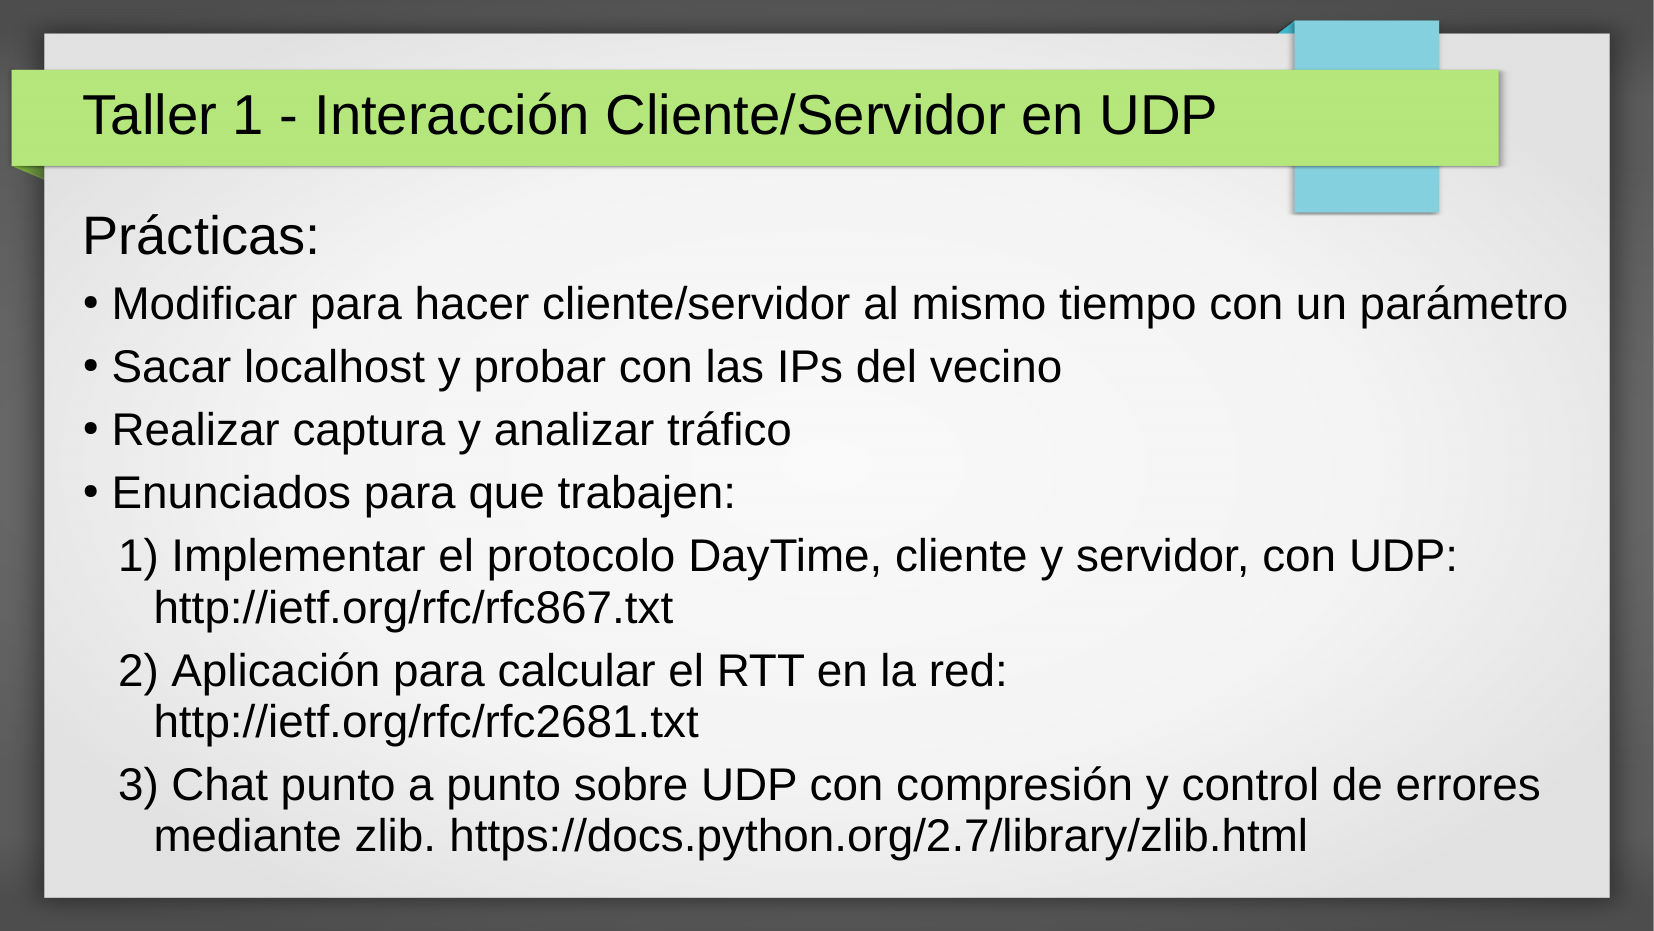

# Taller 1 - Interacción Cliente/Servidor en UDP
Prácticas:
 Modificar para hacer cliente/servidor al mismo tiempo con un parámetro
 Sacar localhost y probar con las IPs del vecino
 Realizar captura y analizar tráfico
 Enunciados para que trabajen:
 Implementar el protocolo DayTime, cliente y servidor, con UDP:http://ietf.org/rfc/rfc867.txt
 Aplicación para calcular el RTT en la red:
http://ietf.org/rfc/rfc2681.txt
 Chat punto a punto sobre UDP con compresión y control de errores mediante zlib. https://docs.python.org/2.7/library/zlib.html